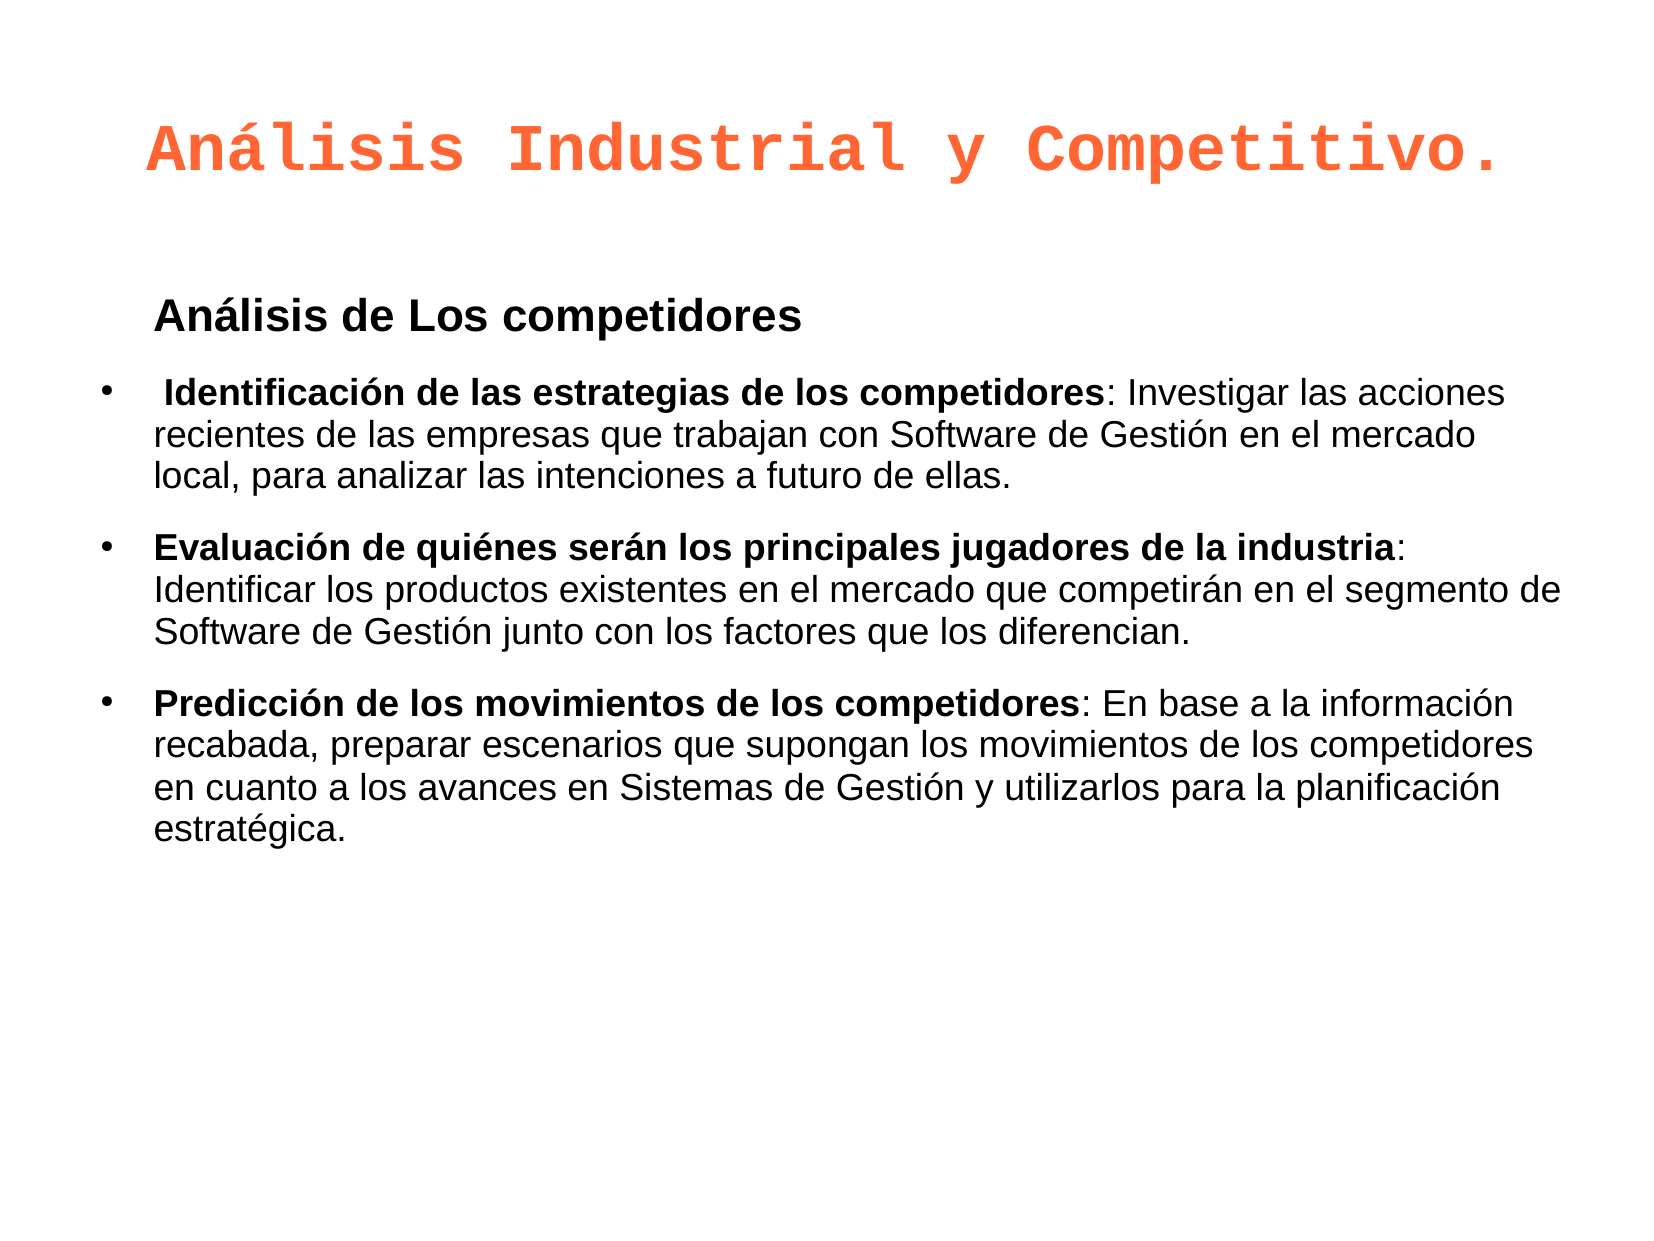

# Análisis Industrial y Competitivo.
Análisis de Los competidores
 Identificación de las estrategias de los competidores: Investigar las acciones recientes de las empresas que trabajan con Software de Gestión en el mercado local, para analizar las intenciones a futuro de ellas.
Evaluación de quiénes serán los principales jugadores de la industria: Identificar los productos existentes en el mercado que competirán en el segmento de Software de Gestión junto con los factores que los diferencian.
Predicción de los movimientos de los competidores: En base a la información recabada, preparar escenarios que supongan los movimientos de los competidores en cuanto a los avances en Sistemas de Gestión y utilizarlos para la planificación estratégica.